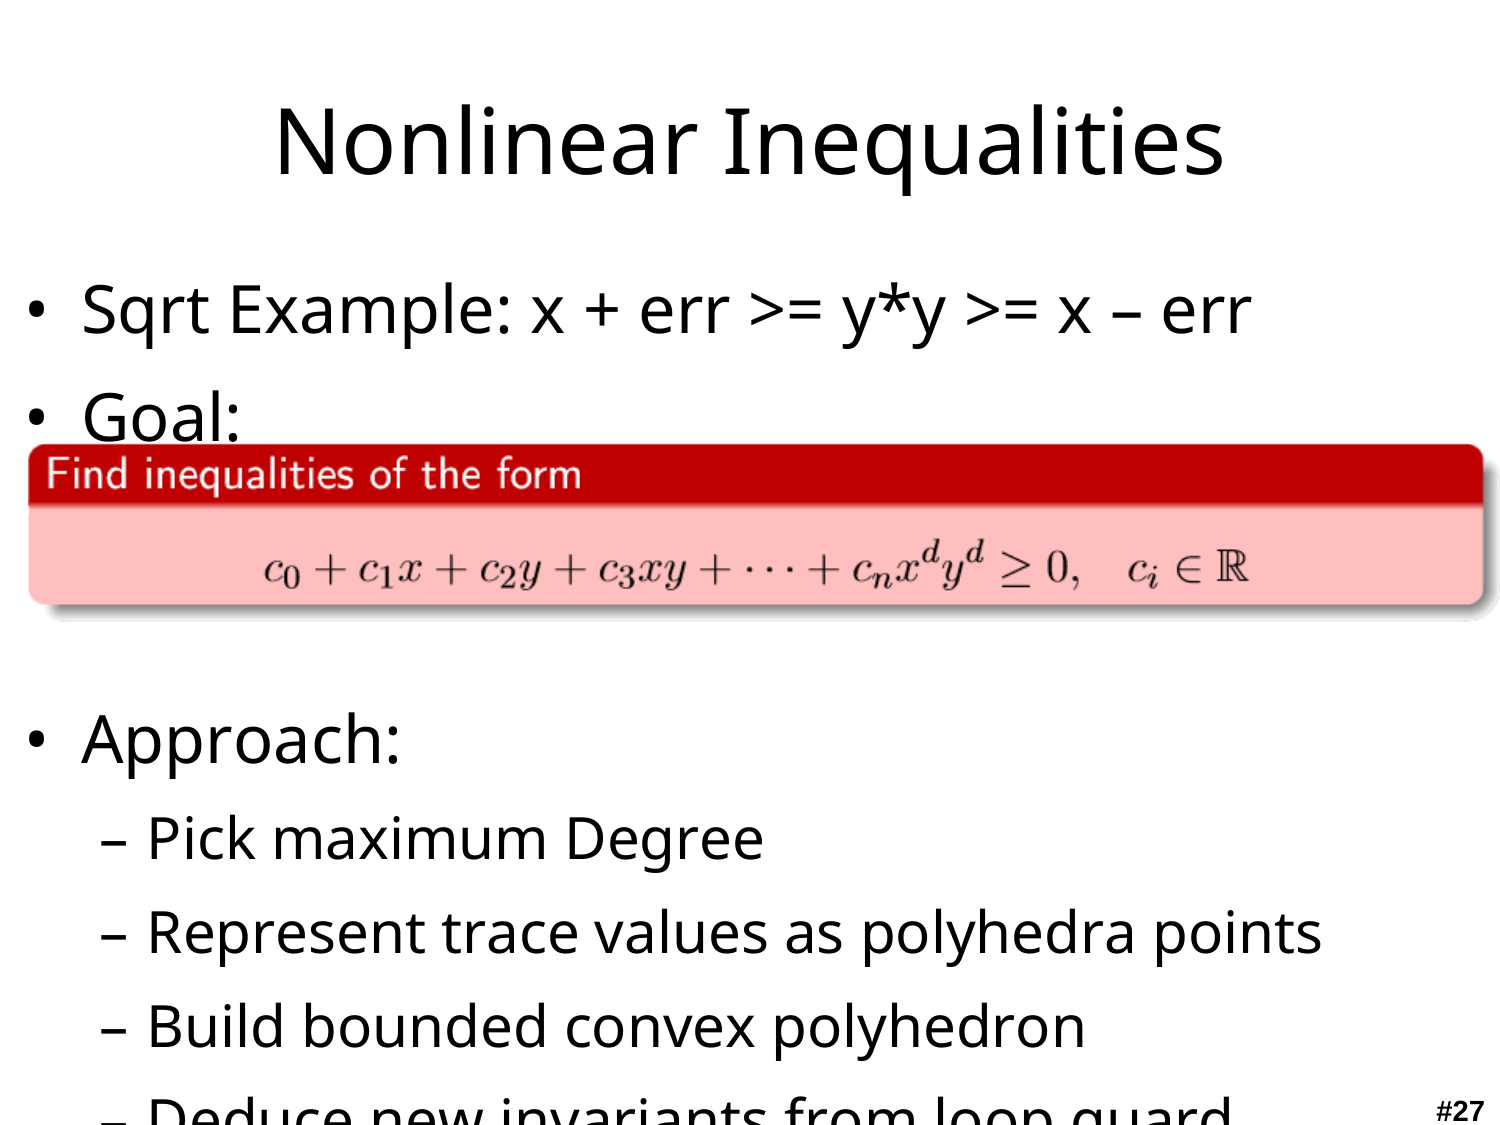

# Nonlinear Inequalities
Sqrt Example: x + err >= y*y >= x – err
Goal:
Approach:
Pick maximum Degree
Represent trace values as polyhedra points
Build bounded convex polyhedron
Deduce new invariants from loop guard
27